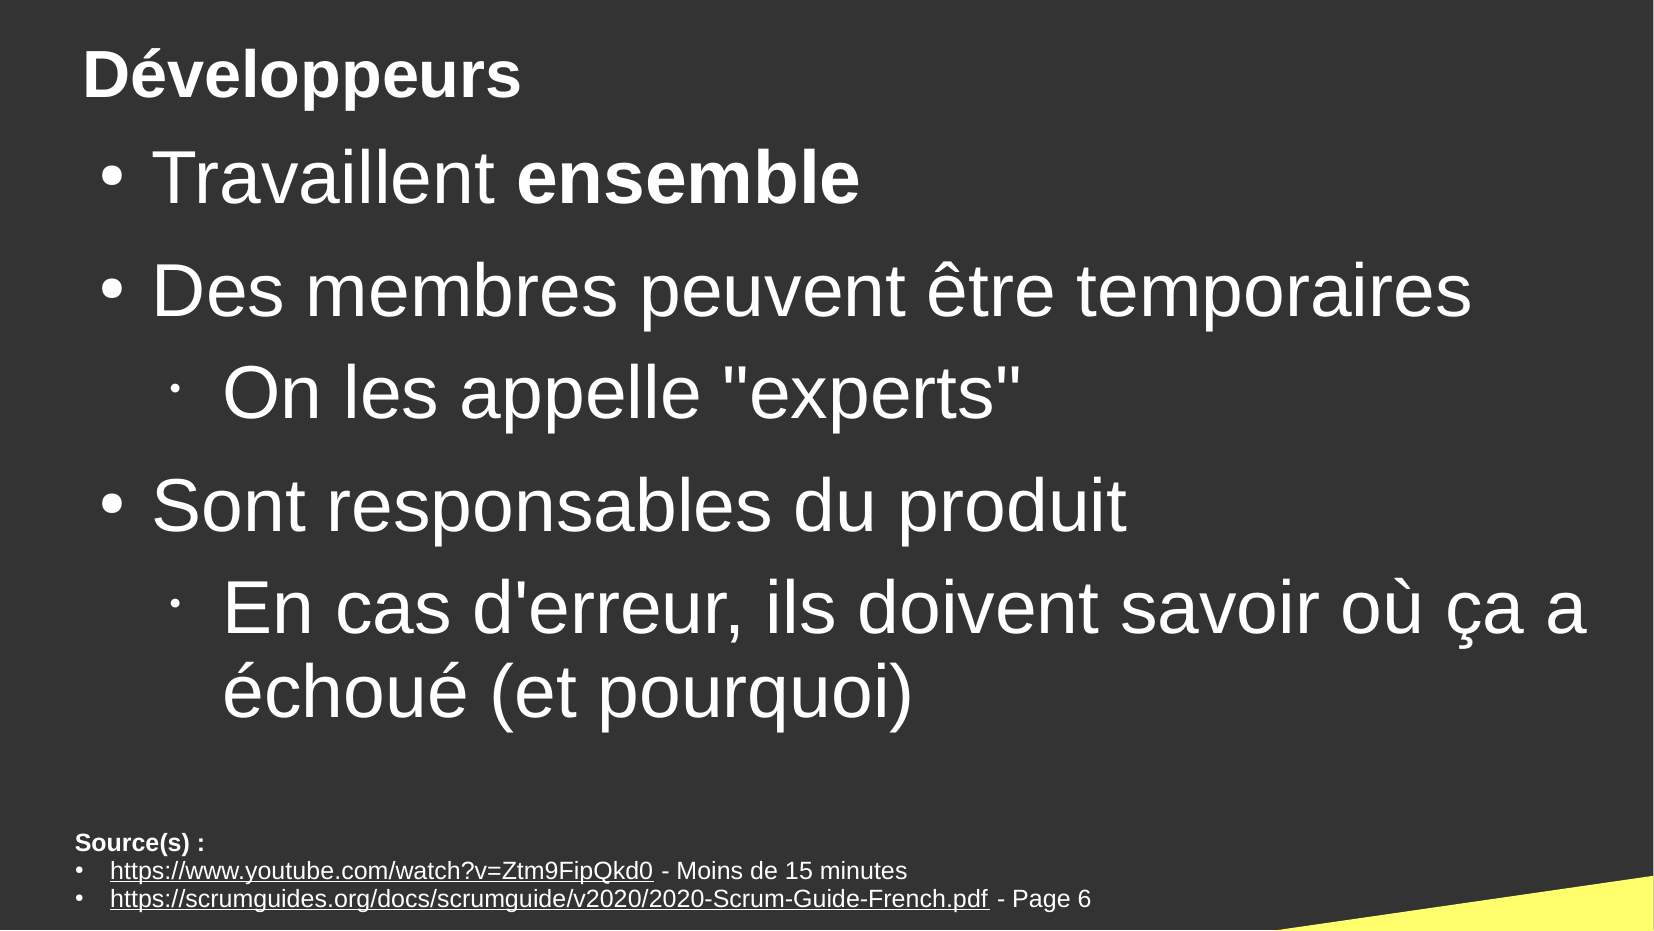

# Développeurs
Travaillent ensemble
Des membres peuvent être temporaires
On les appelle "experts"
Sont responsables du produit
En cas d'erreur, ils doivent savoir où ça a échoué (et pourquoi)
Source(s) :
https://www.youtube.com/watch?v=Ztm9FipQkd0 - Moins de 15 minutes
https://scrumguides.org/docs/scrumguide/v2020/2020-Scrum-Guide-French.pdf - Page 6